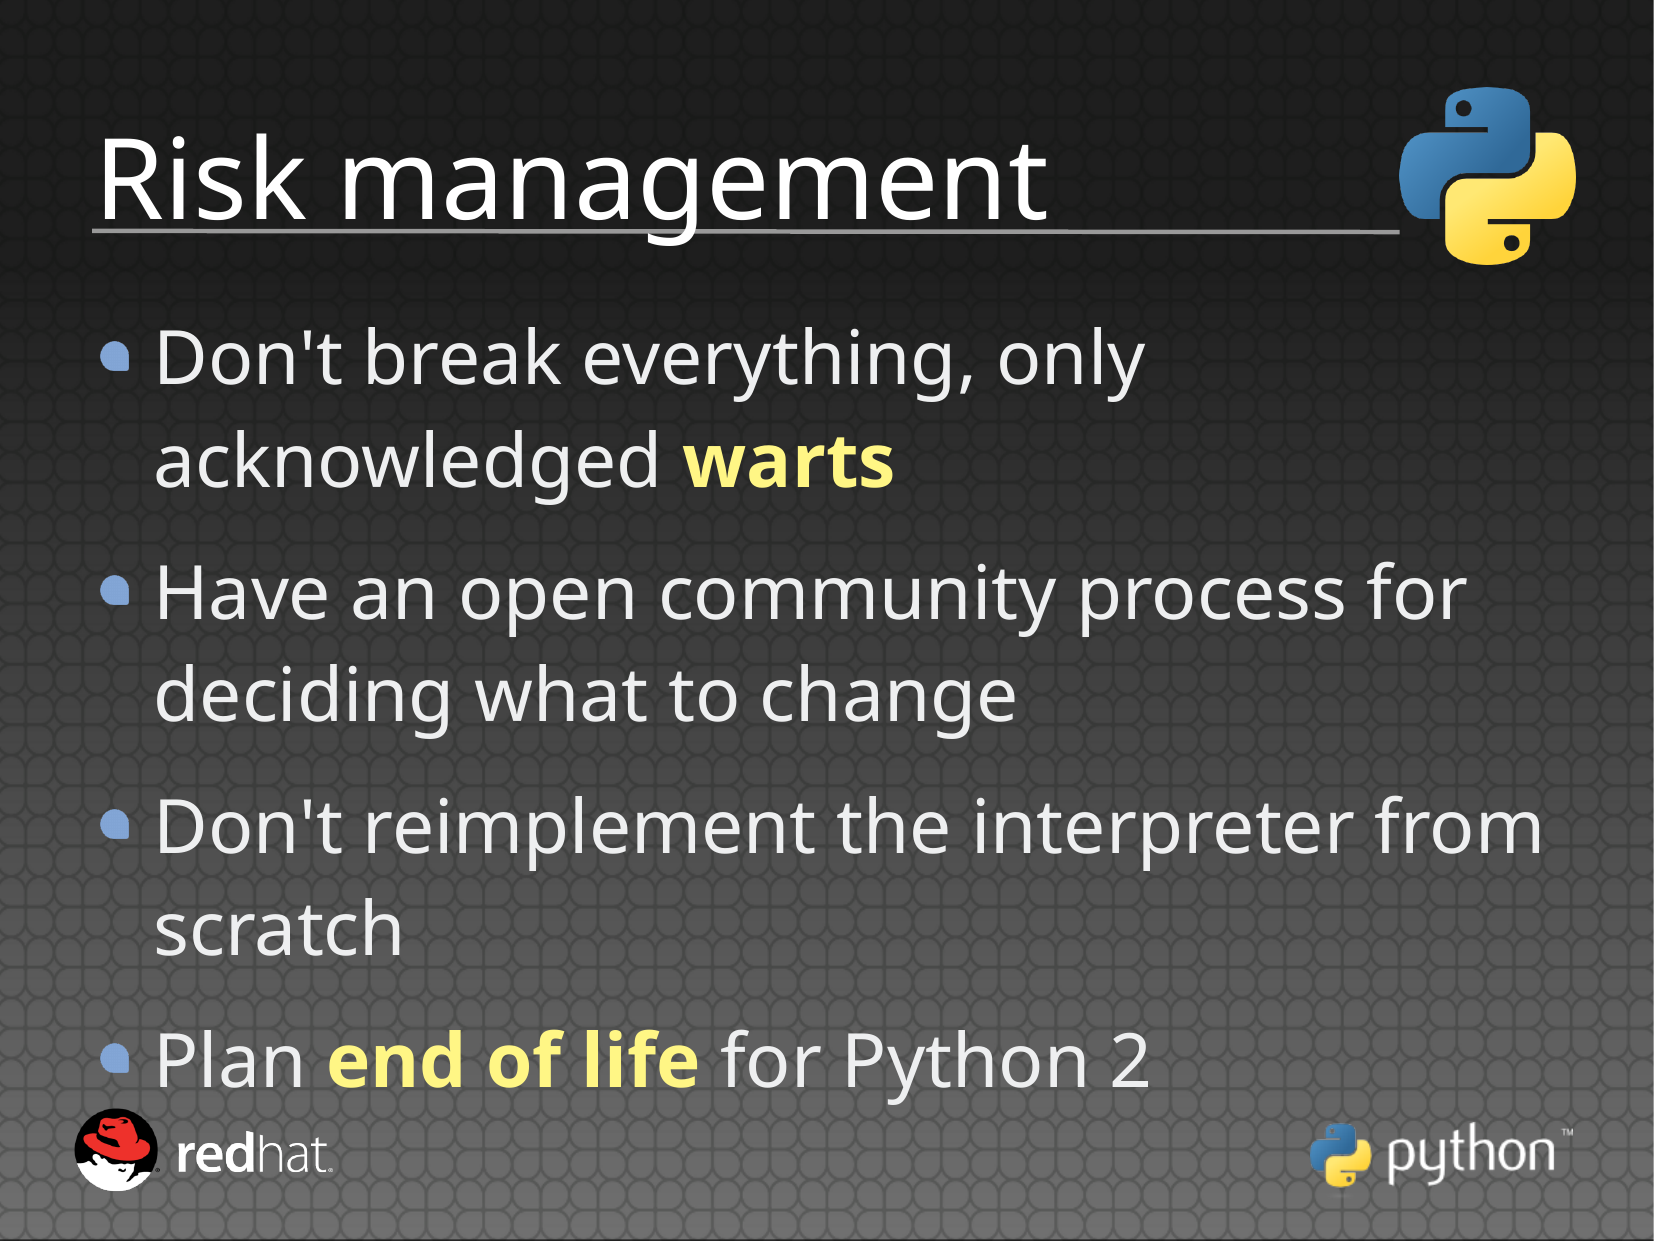

Risk management
# Don't break everything, only acknowledged warts
Have an open community process for deciding what to change
Don't reimplement the interpreter from scratch
Plan end of life for Python 2